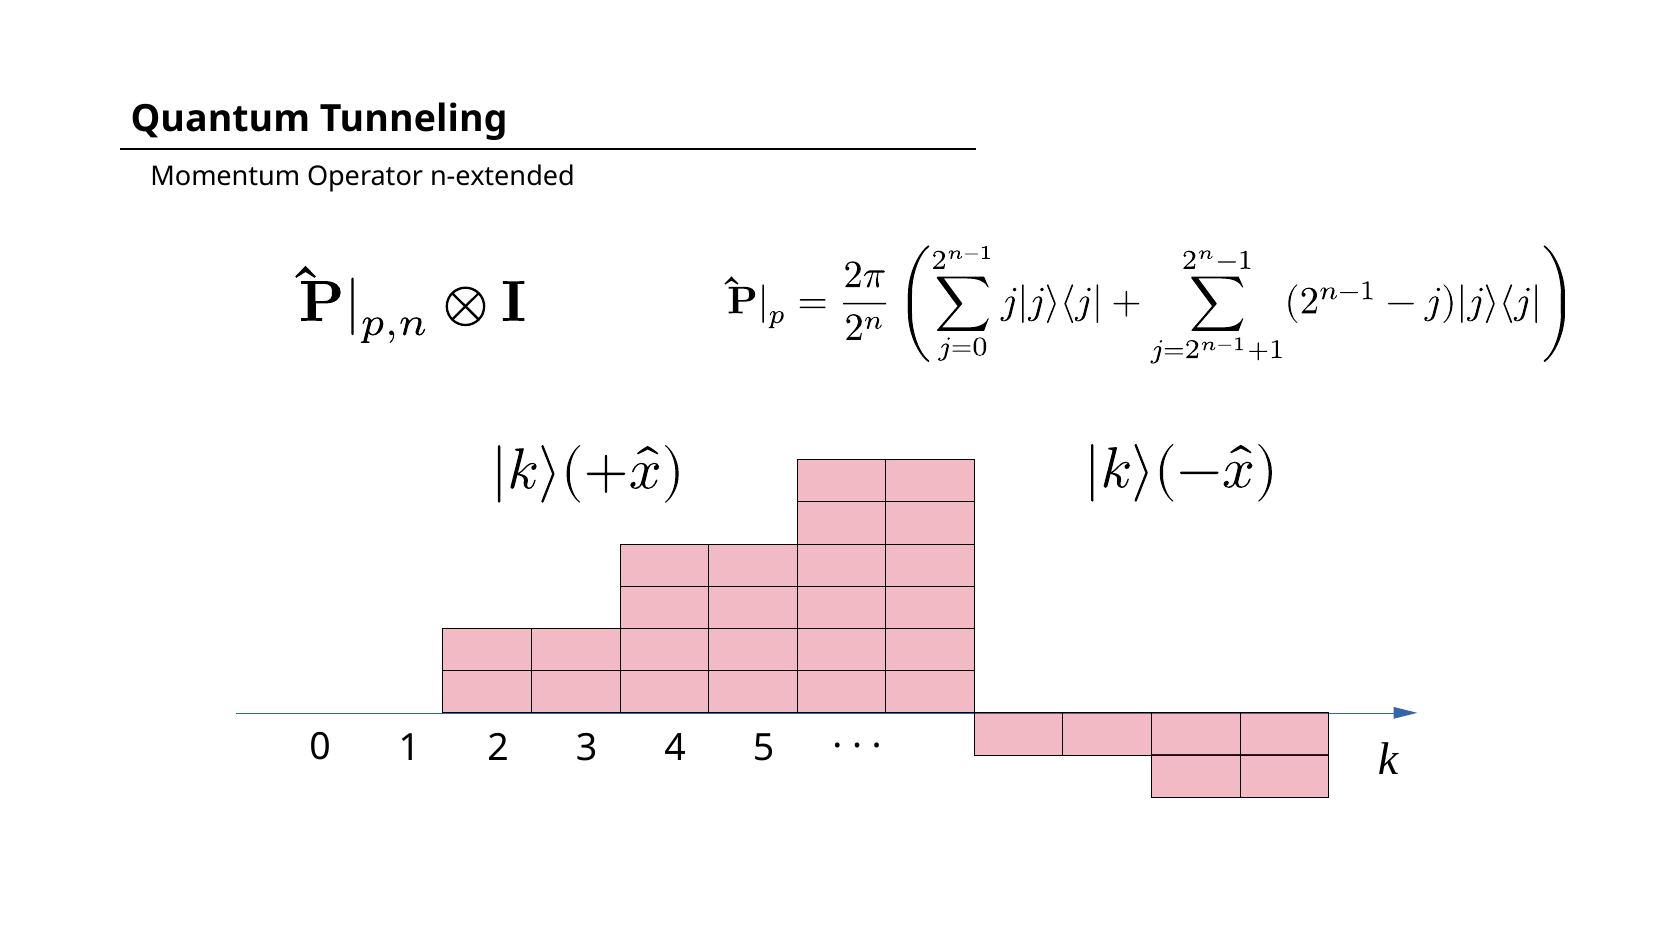

Quantum Tunneling
Momentum Operator n-extended
. . .
0
1
2
3
4
5
k